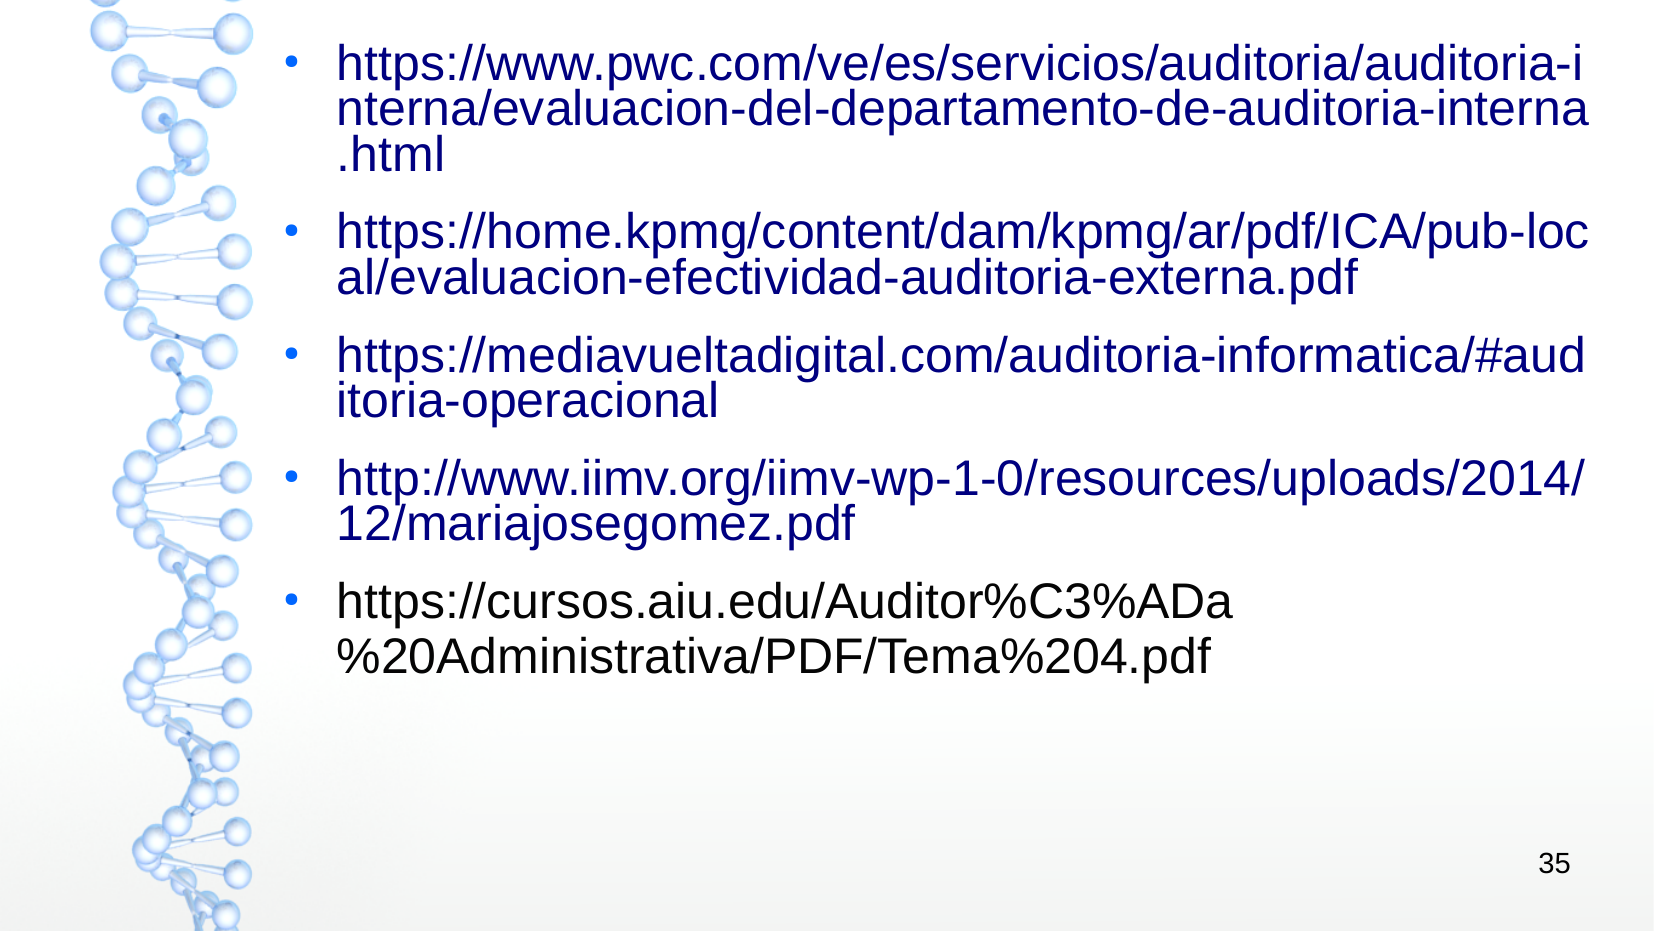

# https://www.pwc.com/ve/es/servicios/auditoria/auditoria-interna/evaluacion-del-departamento-de-auditoria-interna.html
https://home.kpmg/content/dam/kpmg/ar/pdf/ICA/pub-local/evaluacion-efectividad-auditoria-externa.pdf
https://mediavueltadigital.com/auditoria-informatica/#auditoria-operacional
http://www.iimv.org/iimv-wp-1-0/resources/uploads/2014/12/mariajosegomez.pdf
https://cursos.aiu.edu/Auditor%C3%ADa%20Administrativa/PDF/Tema%204.pdf
35